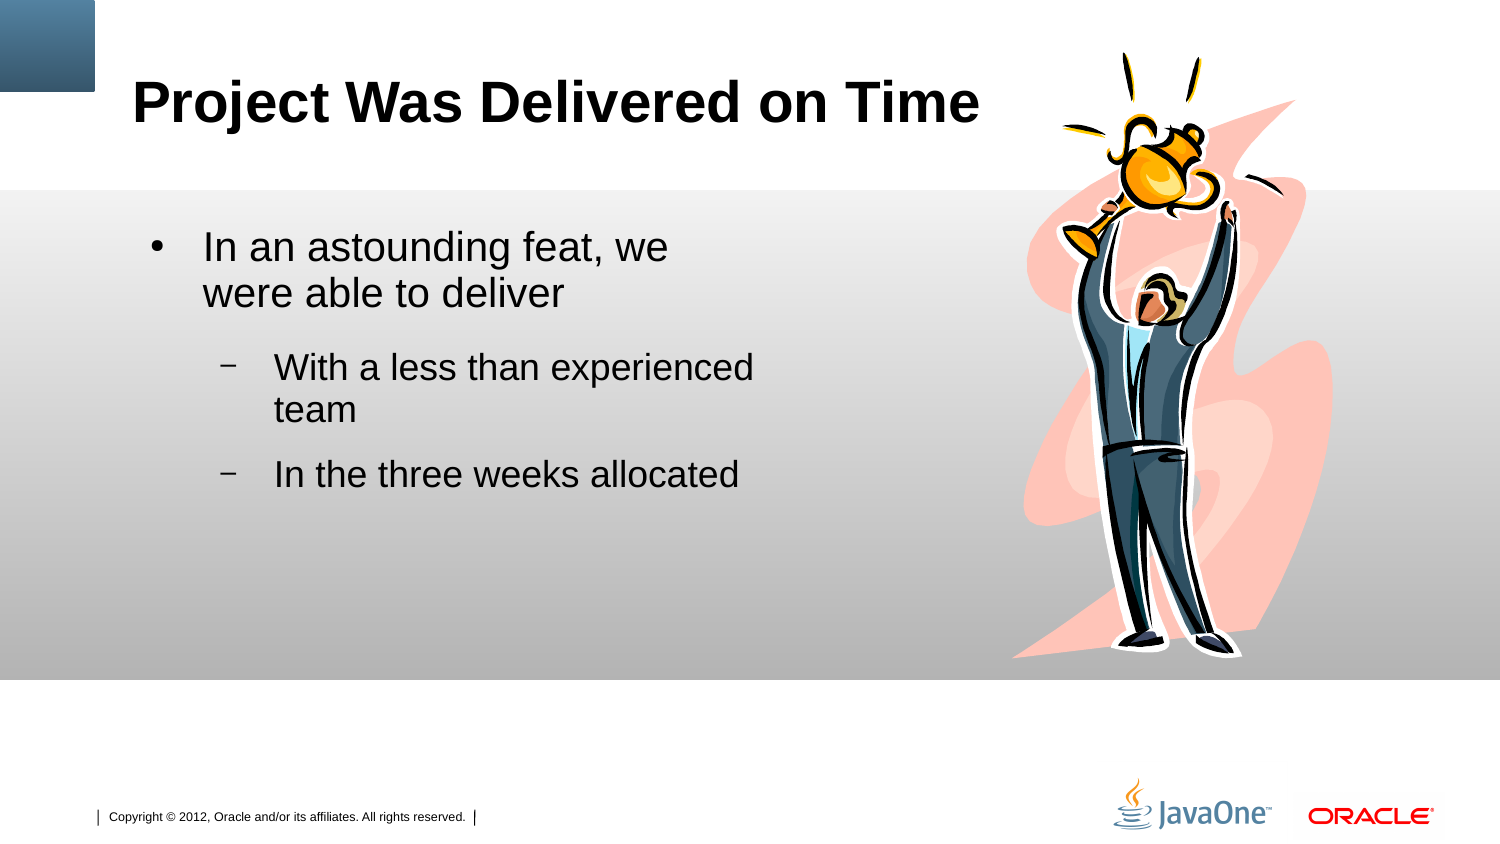

# Project Was Delivered on Time
In an astounding feat, we were able to deliver
With a less than experienced team
In the three weeks allocated